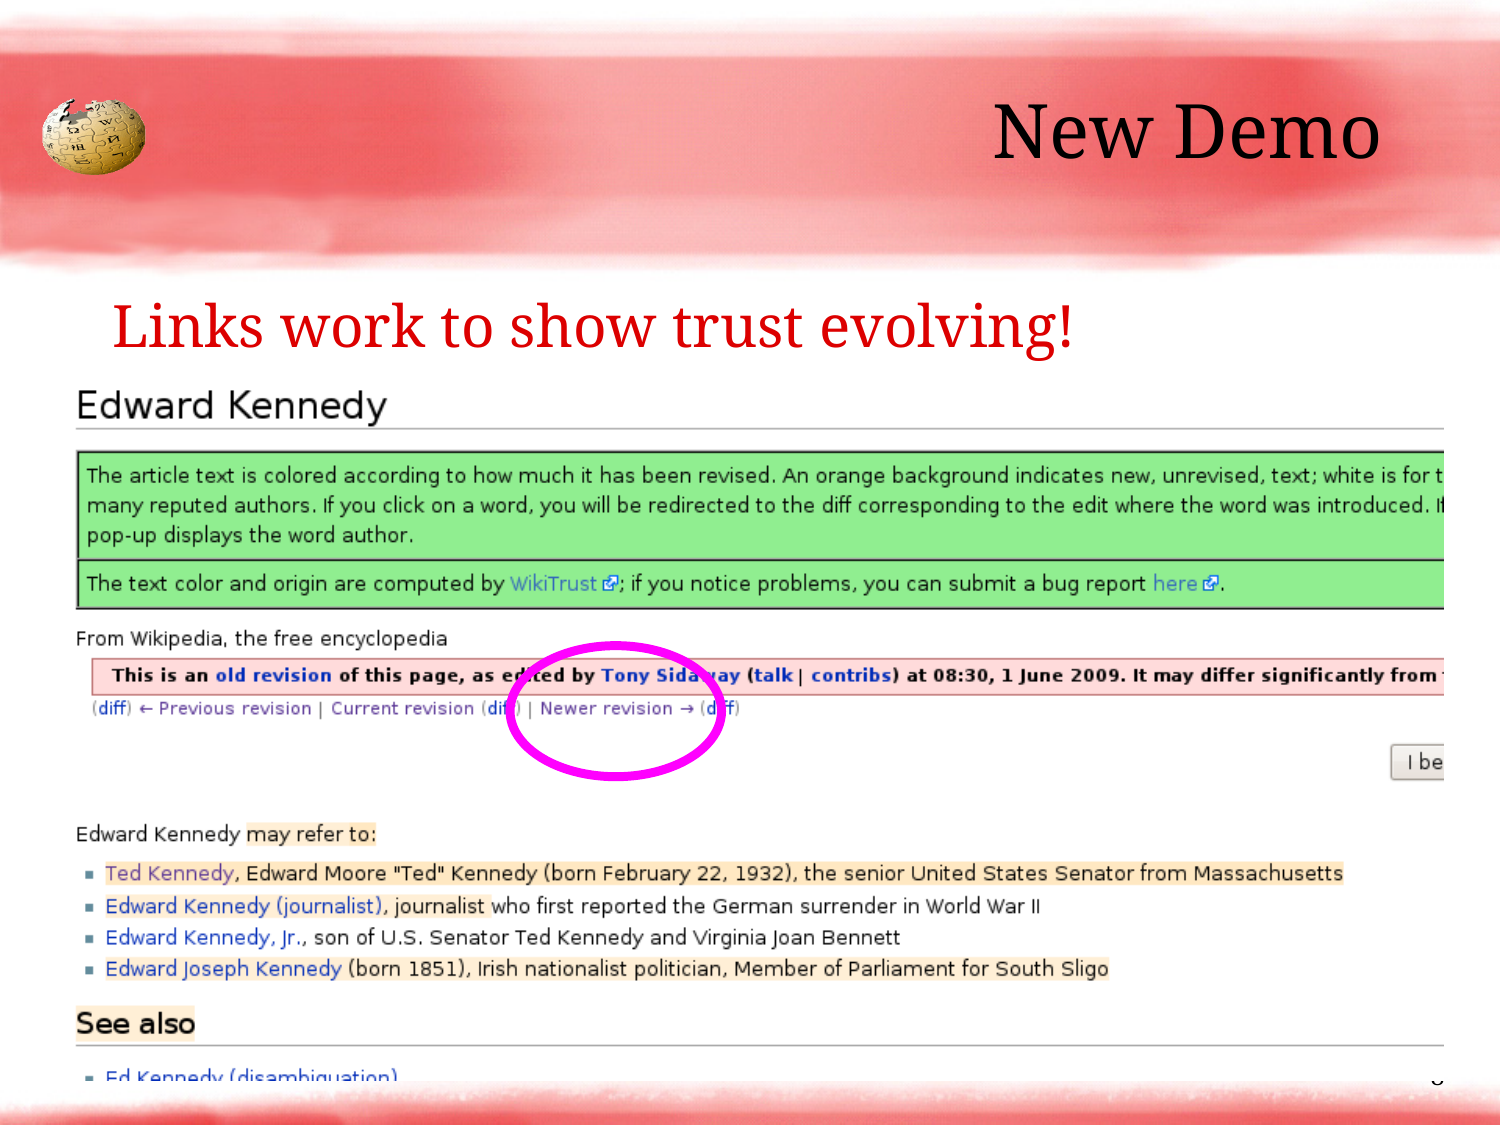

# New Demo
Links work to show trust evolving!
8